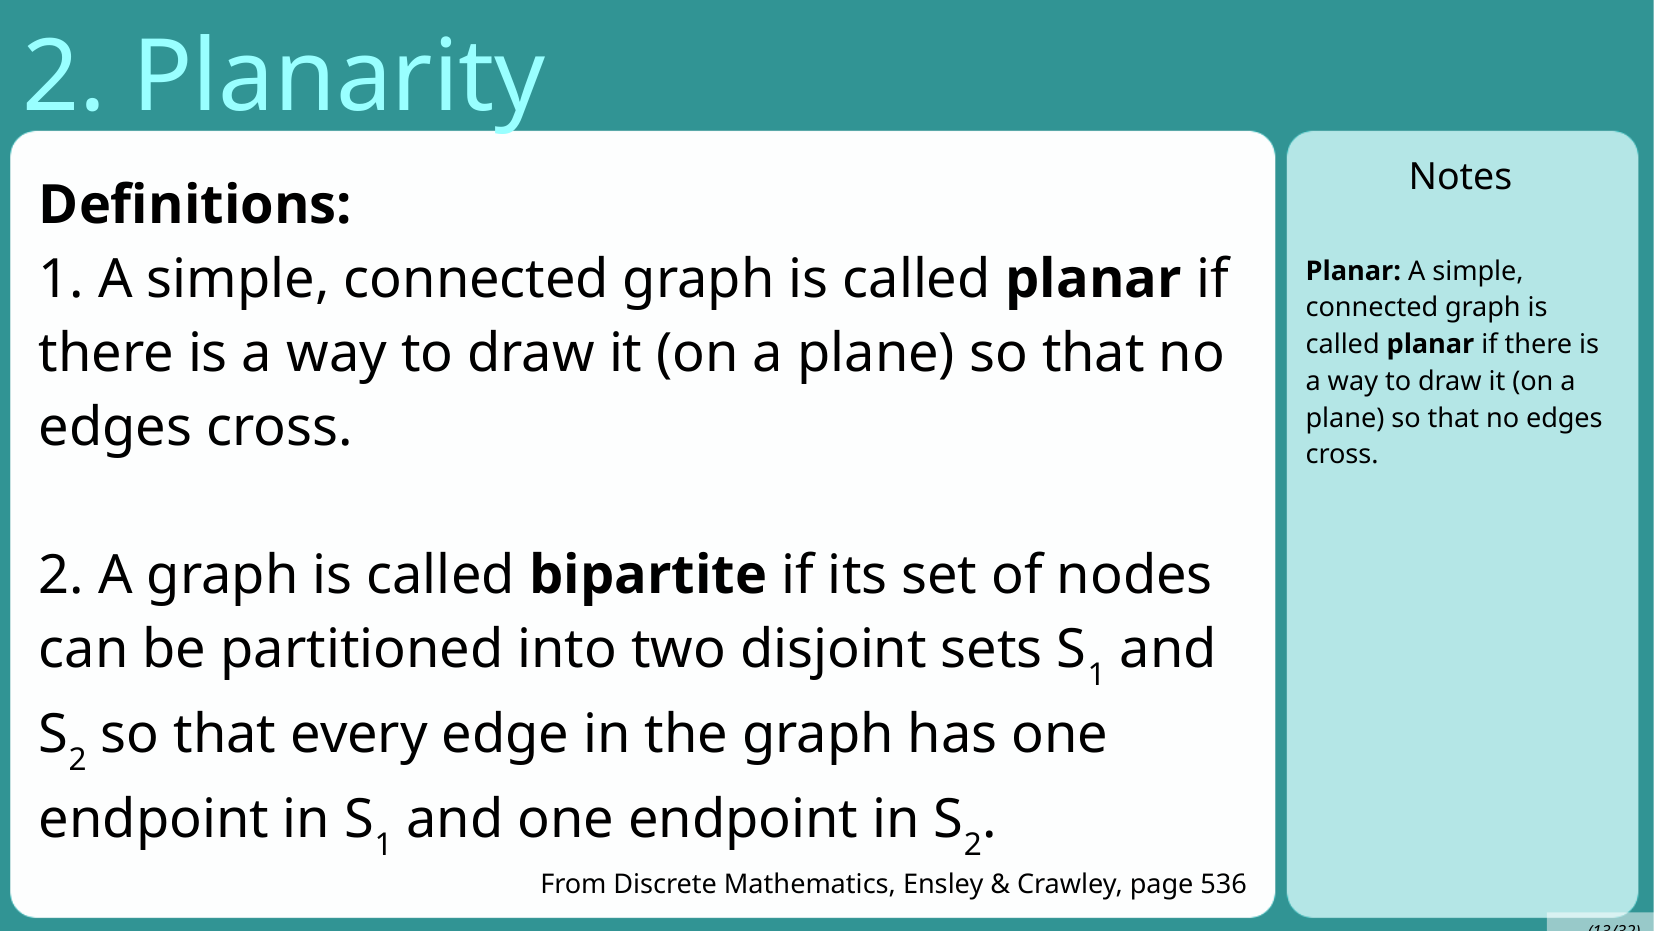

# 2. Planarity
Notes
Planar: A simple, connected graph is called planar if there is a way to draw it (on a plane) so that no edges cross.
Definitions:
1. A simple, connected graph is called planar if there is a way to draw it (on a plane) so that no edges cross.
2. A graph is called bipartite if its set of nodes can be partitioned into two disjoint sets S1 and S2 so that every edge in the graph has one endpoint in S1 and one endpoint in S2.
From Discrete Mathematics, Ensley & Crawley, page 536